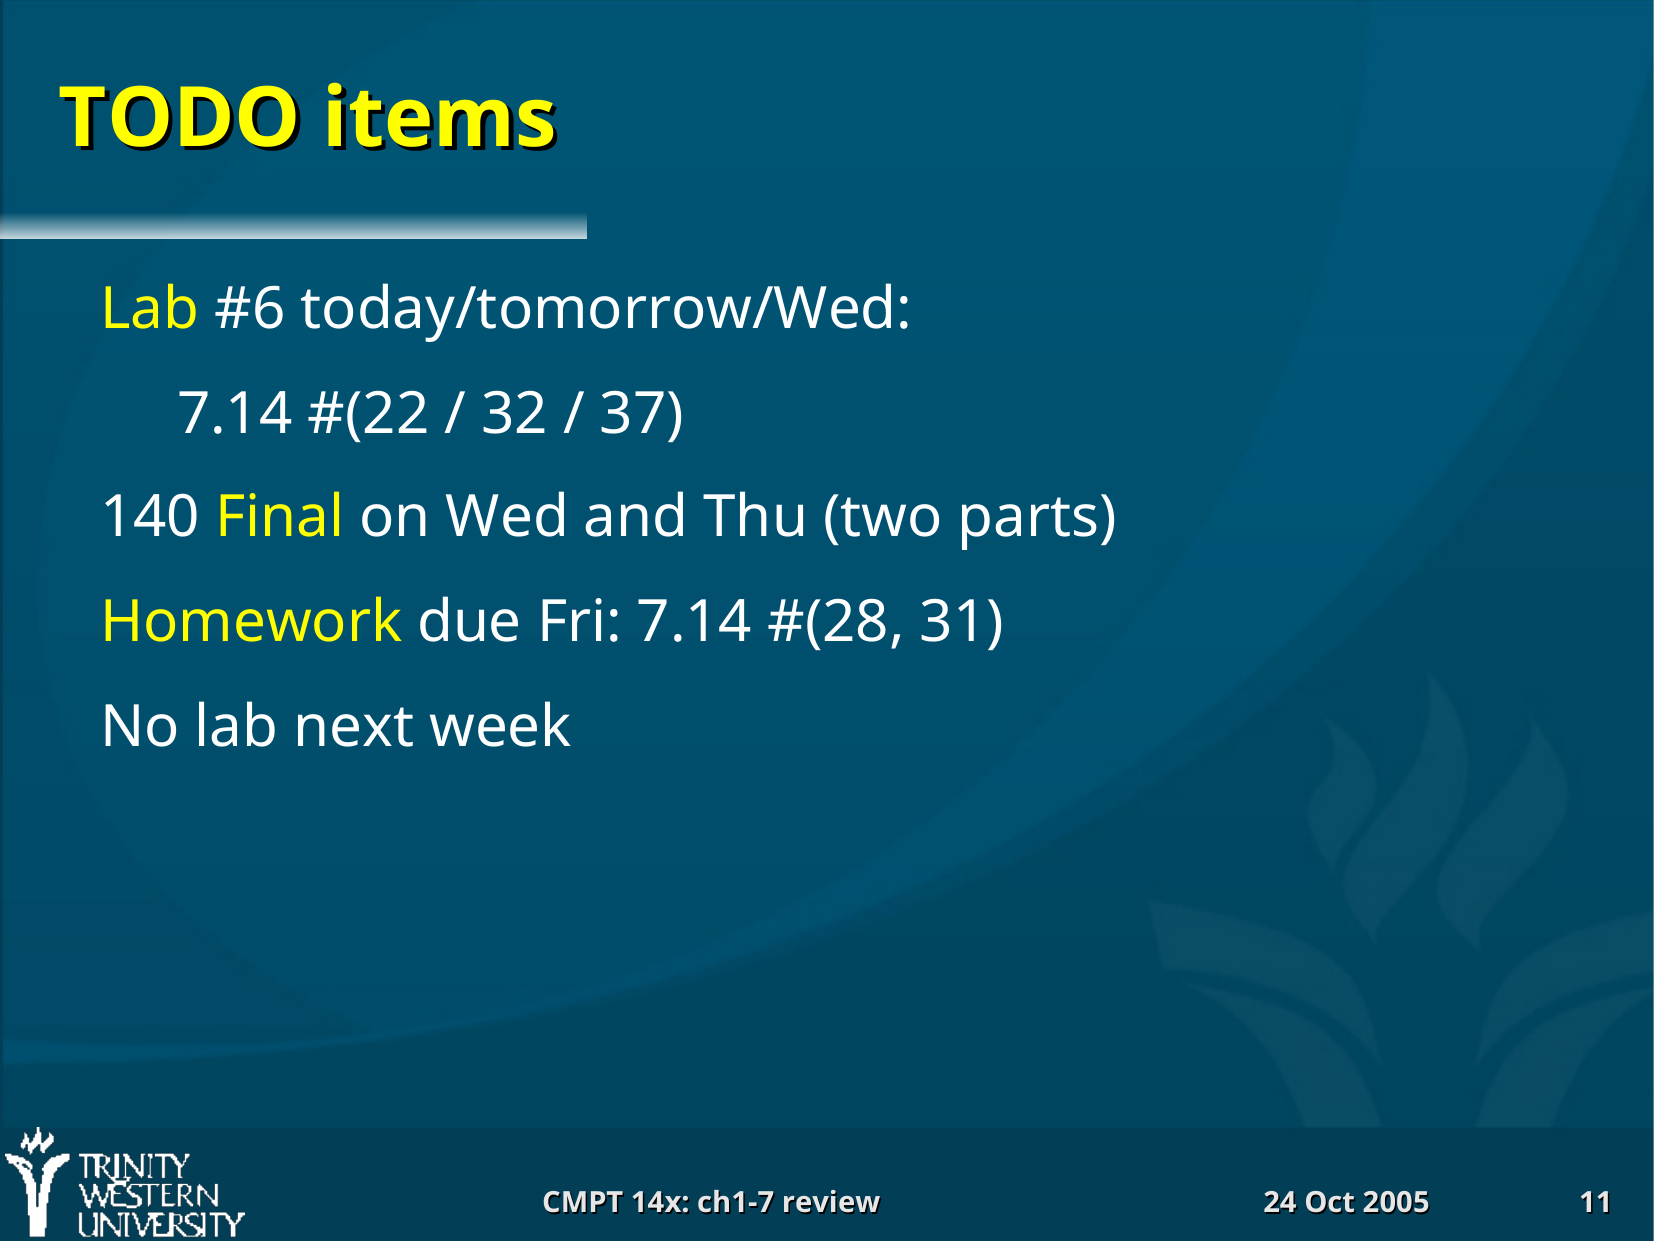

# TODO items
Lab #6 today/tomorrow/Wed:
7.14 #(22 / 32 / 37)
140 Final on Wed and Thu (two parts)
Homework due Fri: 7.14 #(28, 31)
No lab next week
CMPT 14x: ch1-7 review
24 Oct 2005
11